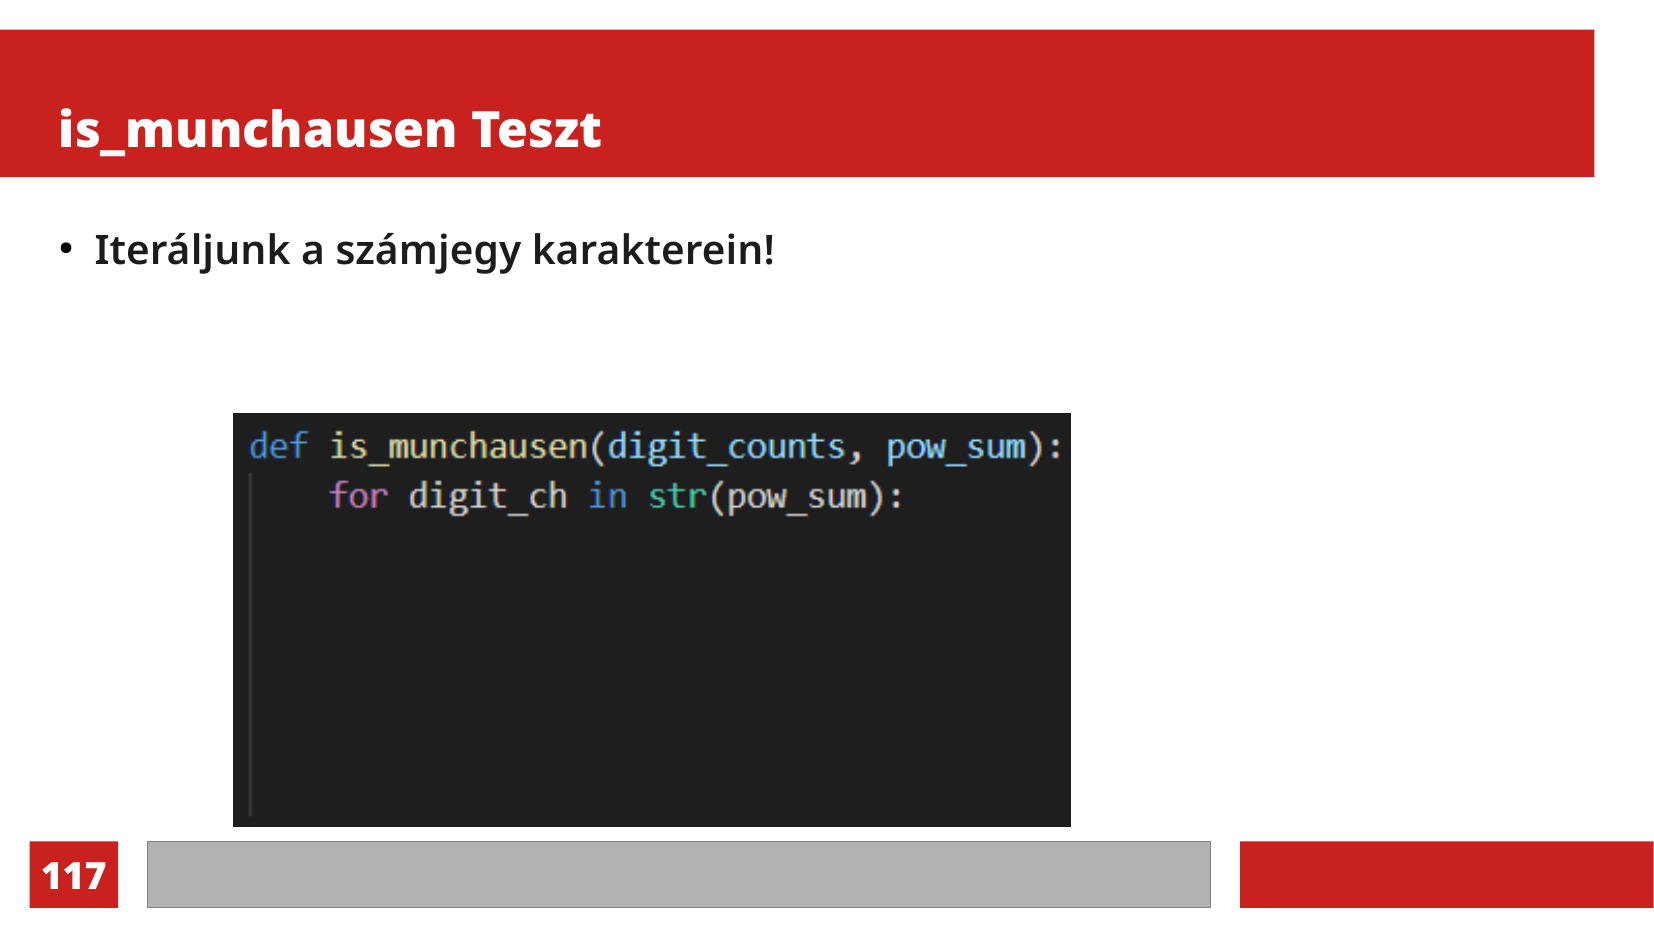

# is_munchausen Teszt
Iteráljunk a számjegy karakterein!
117